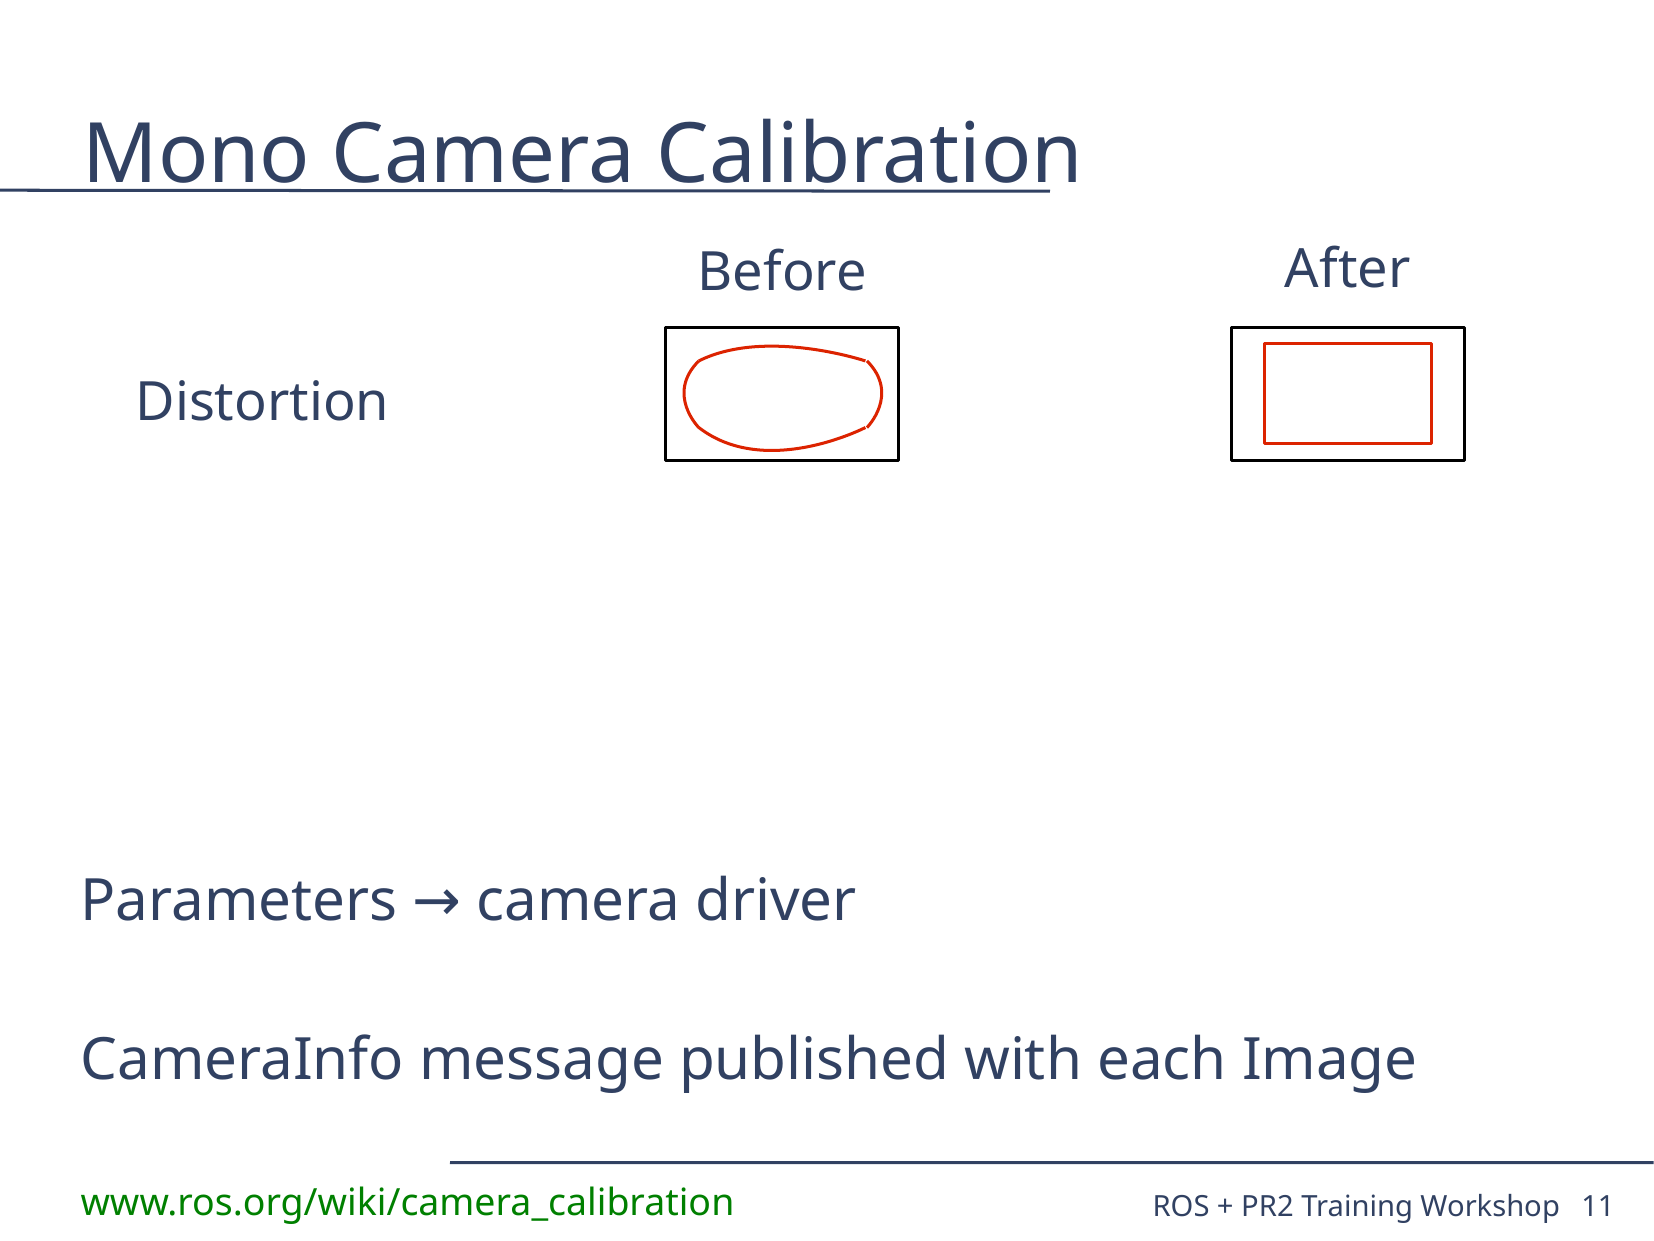

# Mono Camera Calibration
After
Before
Distortion
Parameters → camera driver
CameraInfo message published with each Image
www.ros.org/wiki/camera_calibration